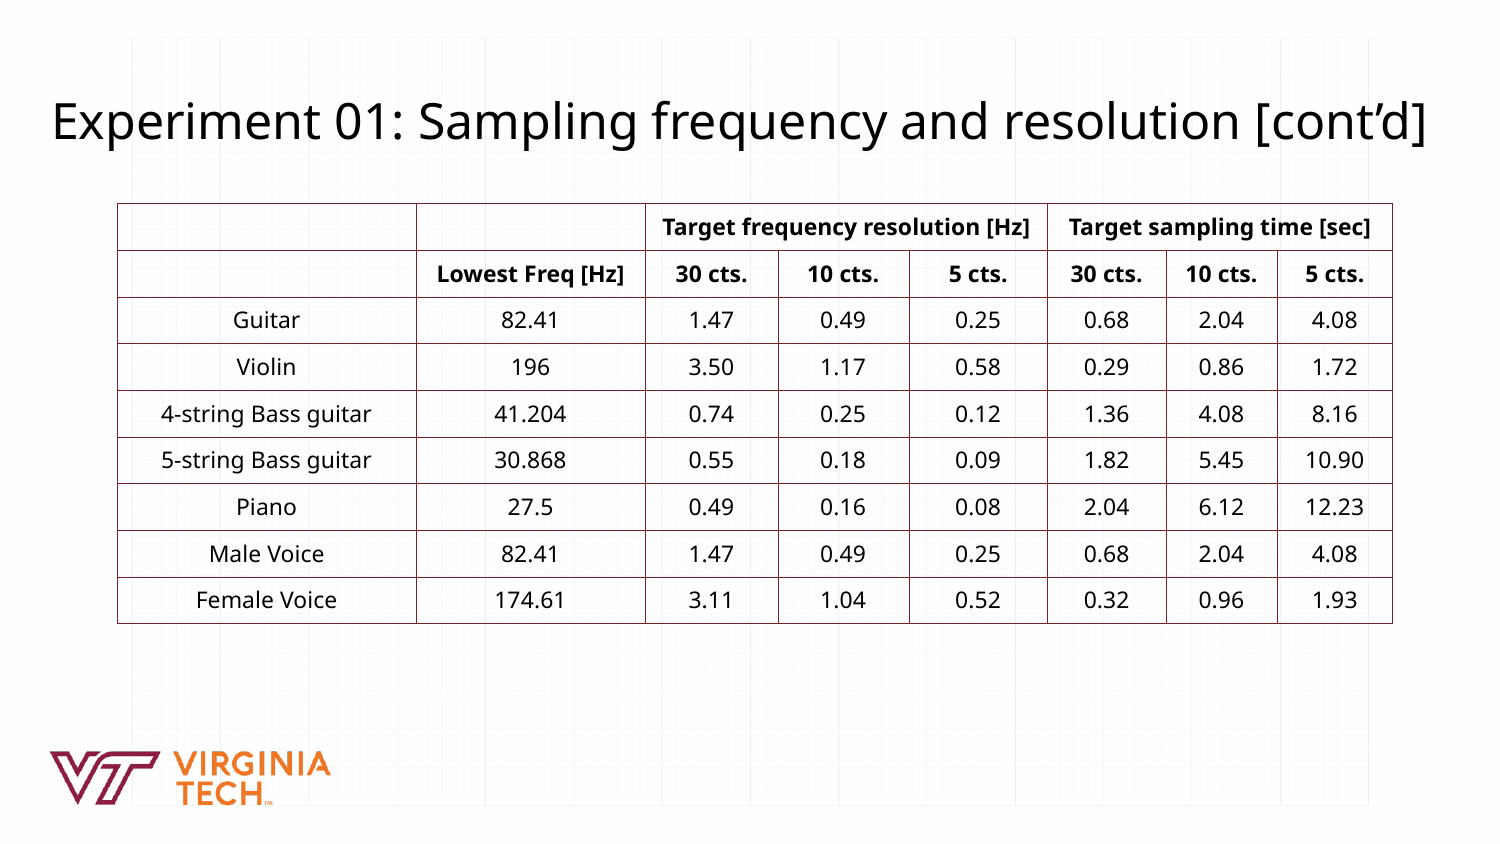

# Experiment 01: Sampling frequency and resolution [cont’d]
| | | Target frequency resolution [Hz] | | | Target sampling time [sec] | | |
| --- | --- | --- | --- | --- | --- | --- | --- |
| | Lowest Freq [Hz] | 30 cts. | 10 cts. | 5 cts. | 30 cts. | 10 cts. | 5 cts. |
| Guitar | 82.41 | 1.47 | 0.49 | 0.25 | 0.68 | 2.04 | 4.08 |
| Violin | 196 | 3.50 | 1.17 | 0.58 | 0.29 | 0.86 | 1.72 |
| 4-string Bass guitar | 41.204 | 0.74 | 0.25 | 0.12 | 1.36 | 4.08 | 8.16 |
| 5-string Bass guitar | 30.868 | 0.55 | 0.18 | 0.09 | 1.82 | 5.45 | 10.90 |
| Piano | 27.5 | 0.49 | 0.16 | 0.08 | 2.04 | 6.12 | 12.23 |
| Male Voice | 82.41 | 1.47 | 0.49 | 0.25 | 0.68 | 2.04 | 4.08 |
| Female Voice | 174.61 | 3.11 | 1.04 | 0.52 | 0.32 | 0.96 | 1.93 |